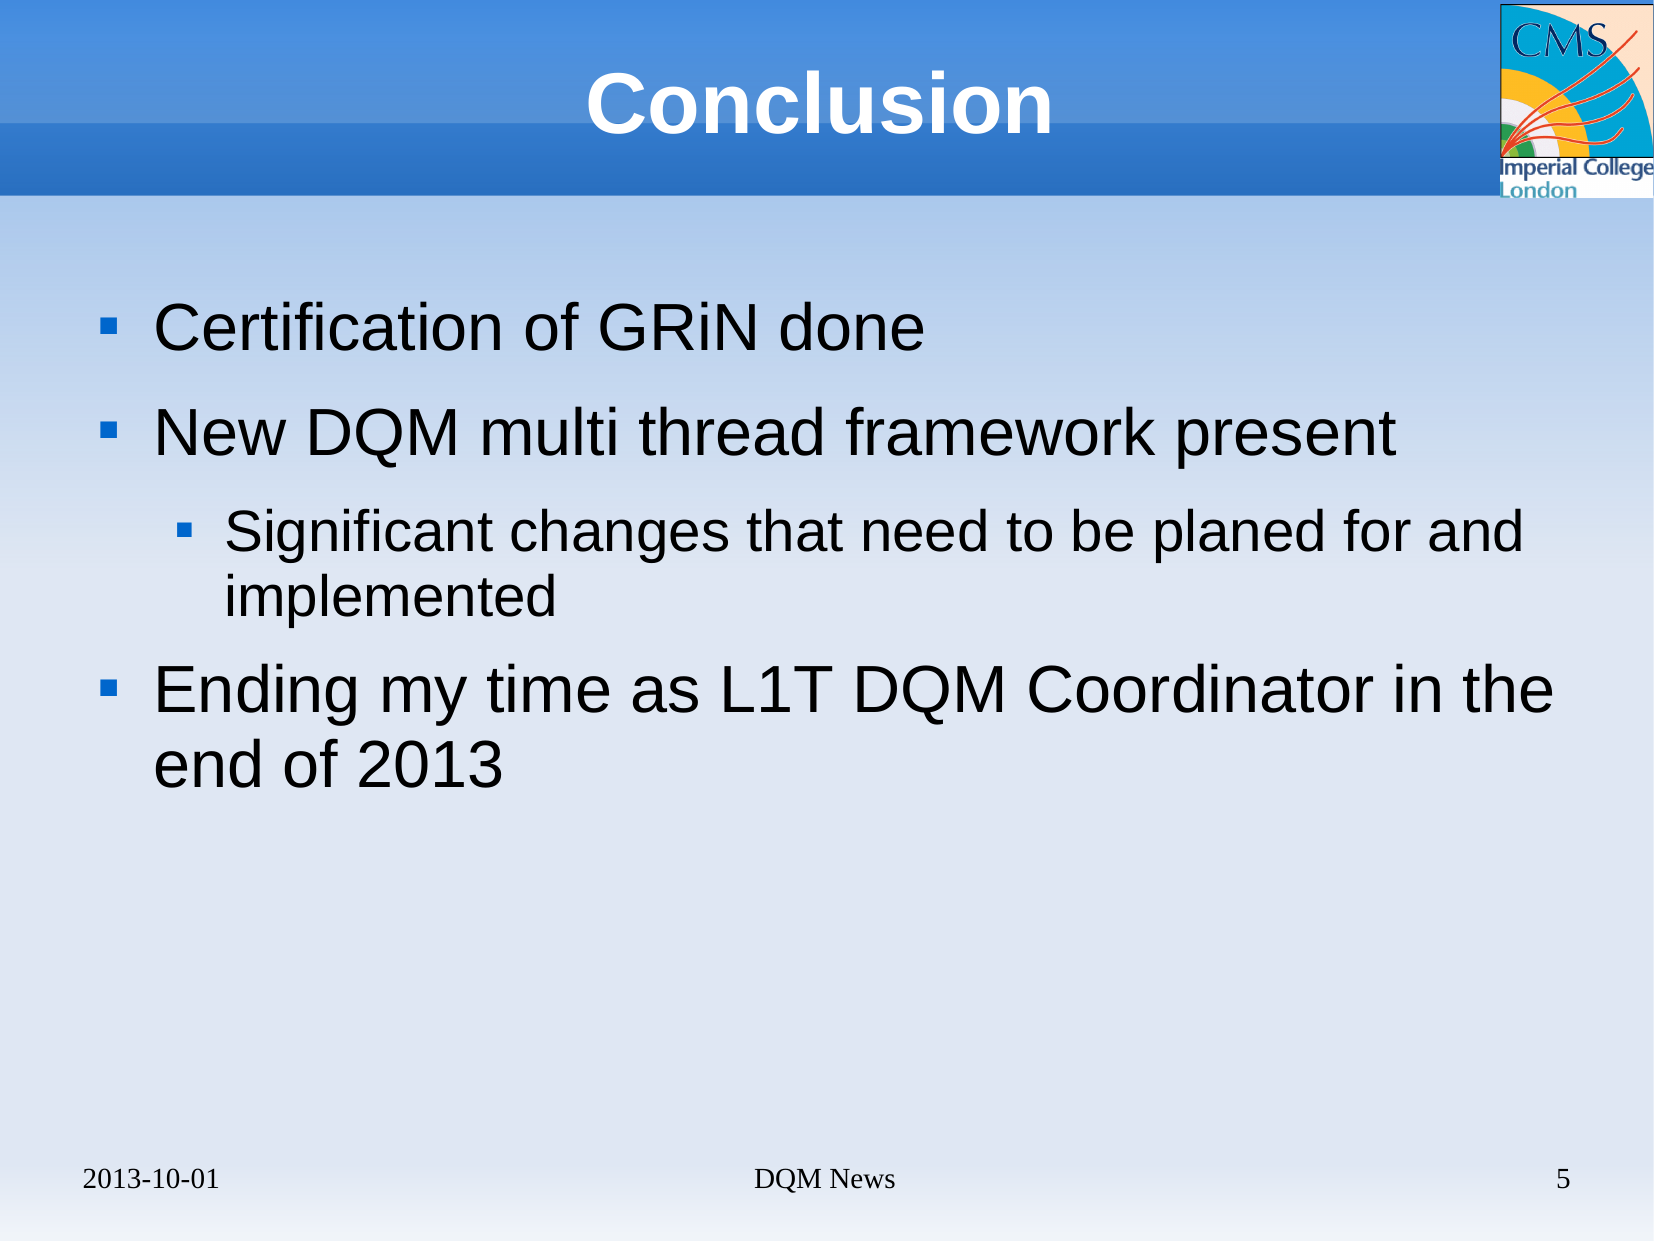

# Conclusion
Certification of GRiN done
New DQM multi thread framework present
Significant changes that need to be planed for and implemented
Ending my time as L1T DQM Coordinator in the end of 2013
2013-10-01
DQM News
5